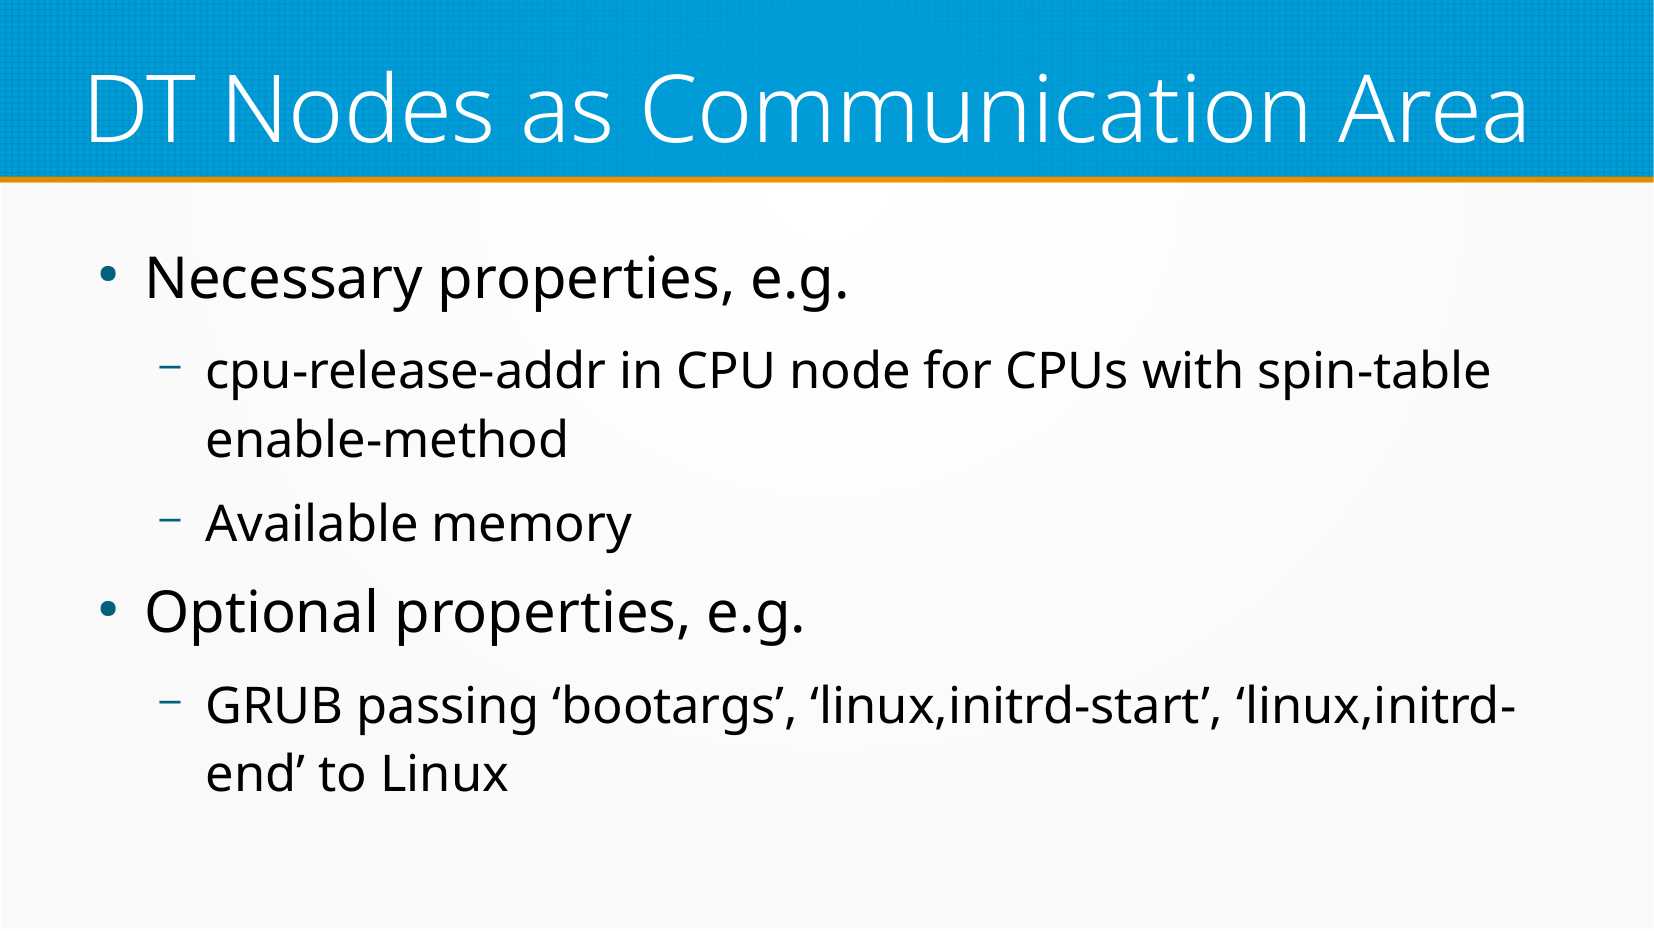

# DT Nodes as Communication Area
Necessary properties, e.g.
cpu-release-addr in CPU node for CPUs with spin-table enable-method
Available memory
Optional properties, e.g.
GRUB passing ‘bootargs’, ‘linux,initrd-start’, ‘linux,initrd-end’ to Linux